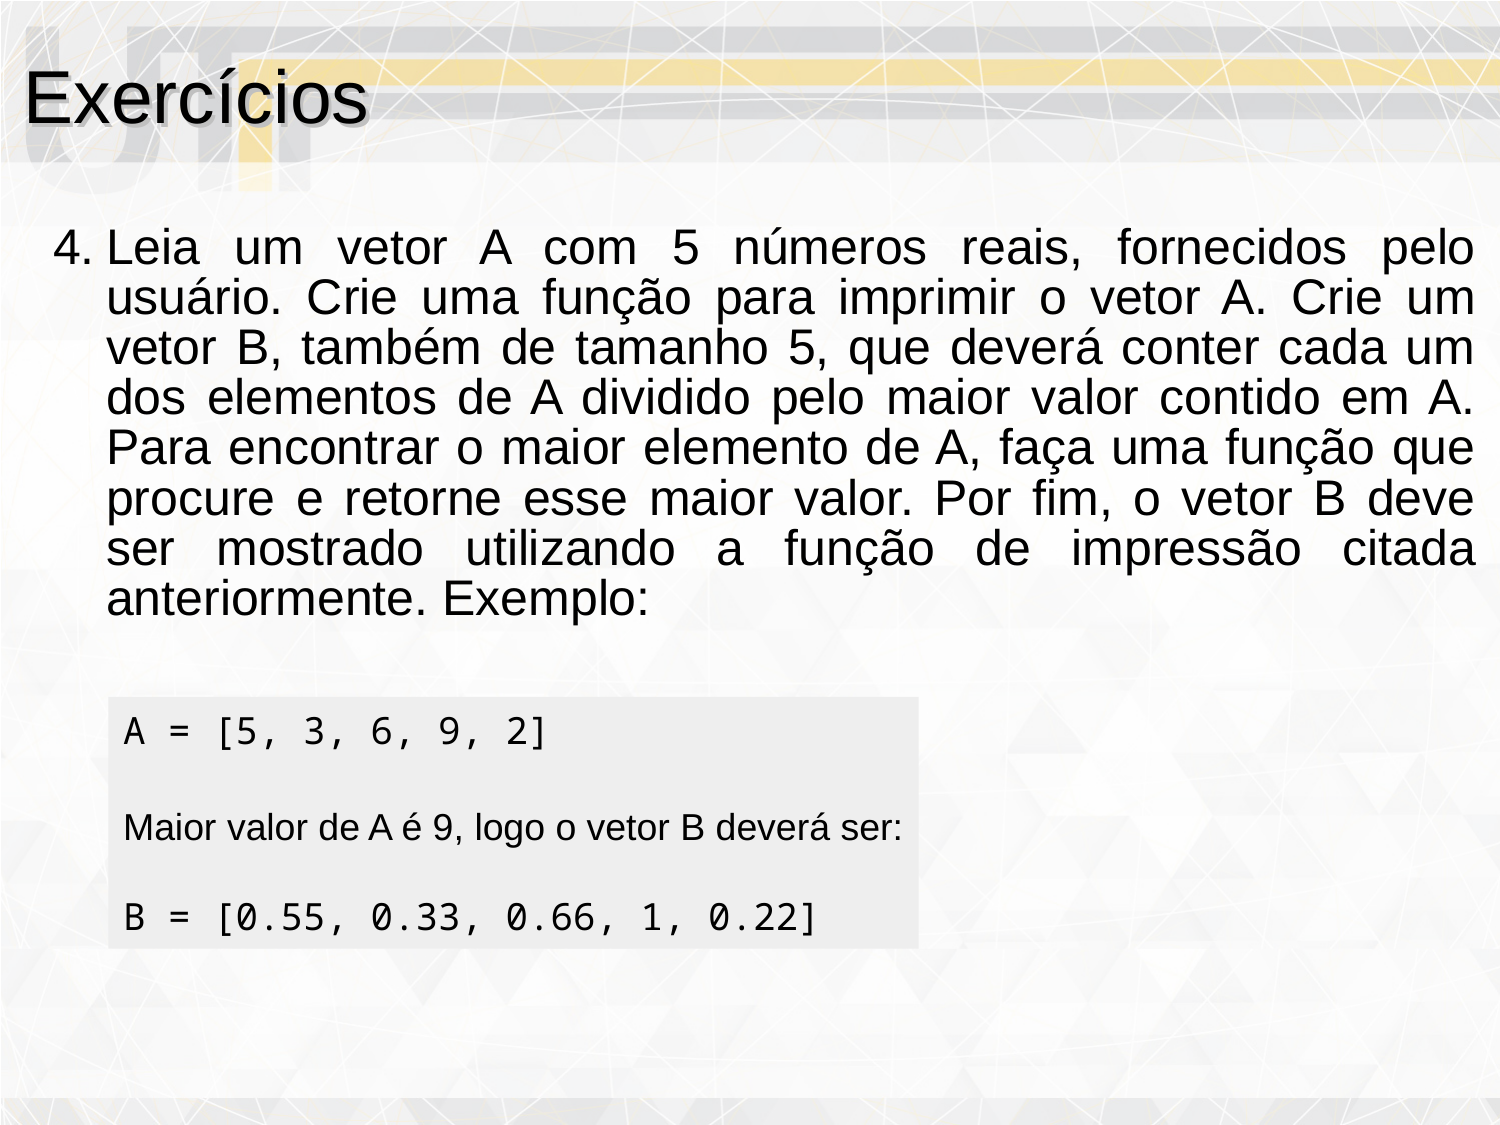

# Exercícios
Leia um vetor A com 5 números reais, fornecidos pelo usuário. Crie uma função para imprimir o vetor A. Crie um vetor B, também de tamanho 5, que deverá conter cada um dos elementos de A dividido pelo maior valor contido em A. Para encontrar o maior elemento de A, faça uma função que procure e retorne esse maior valor. Por fim, o vetor B deve ser mostrado utilizando a função de impressão citada anteriormente. Exemplo:
A = [5, 3, 6, 9, 2]
Maior valor de A é 9, logo o vetor B deverá ser:
B = [0.55, 0.33, 0.66, 1, 0.22]